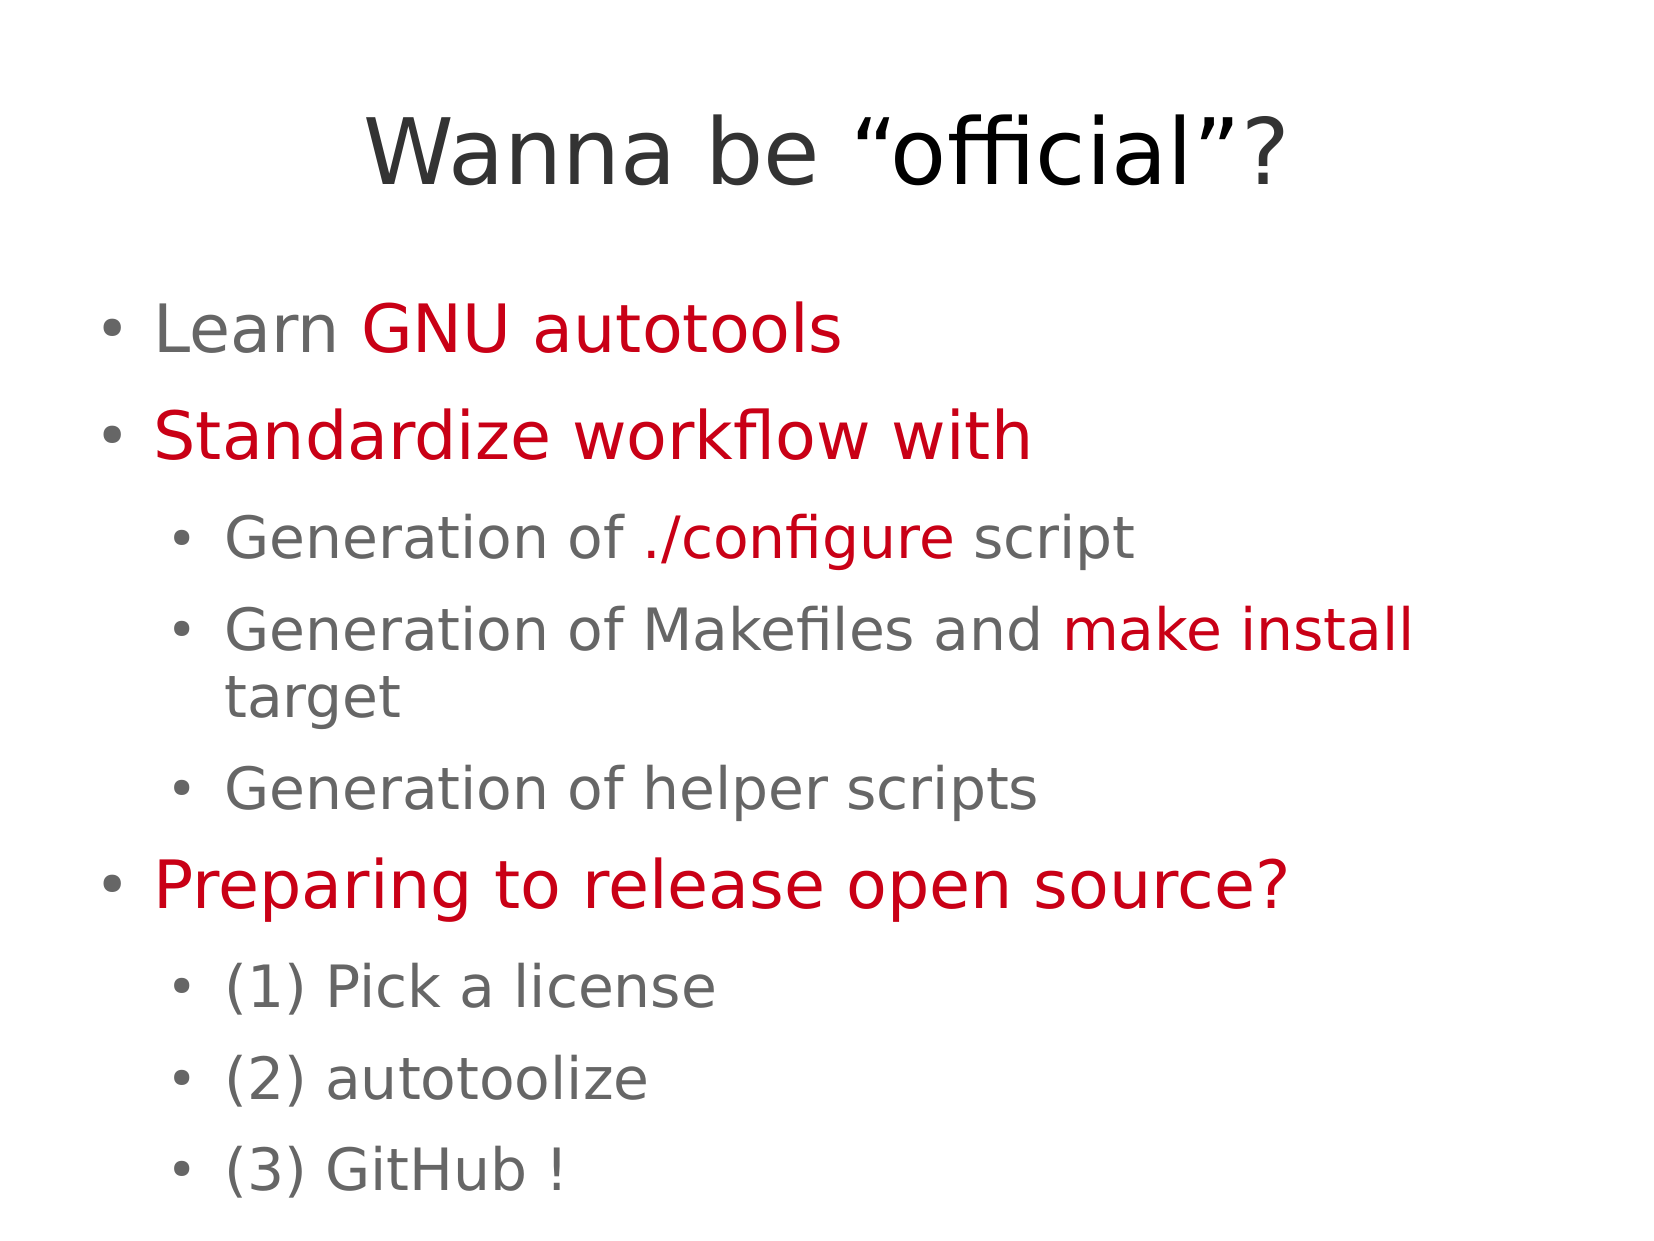

# Wanna be “official”?
Learn GNU autotools
Standardize workflow with
Generation of ./configure script
Generation of Makefiles and make install target
Generation of helper scripts
Preparing to release open source?
(1) Pick a license
(2) autotoolize
(3) GitHub !